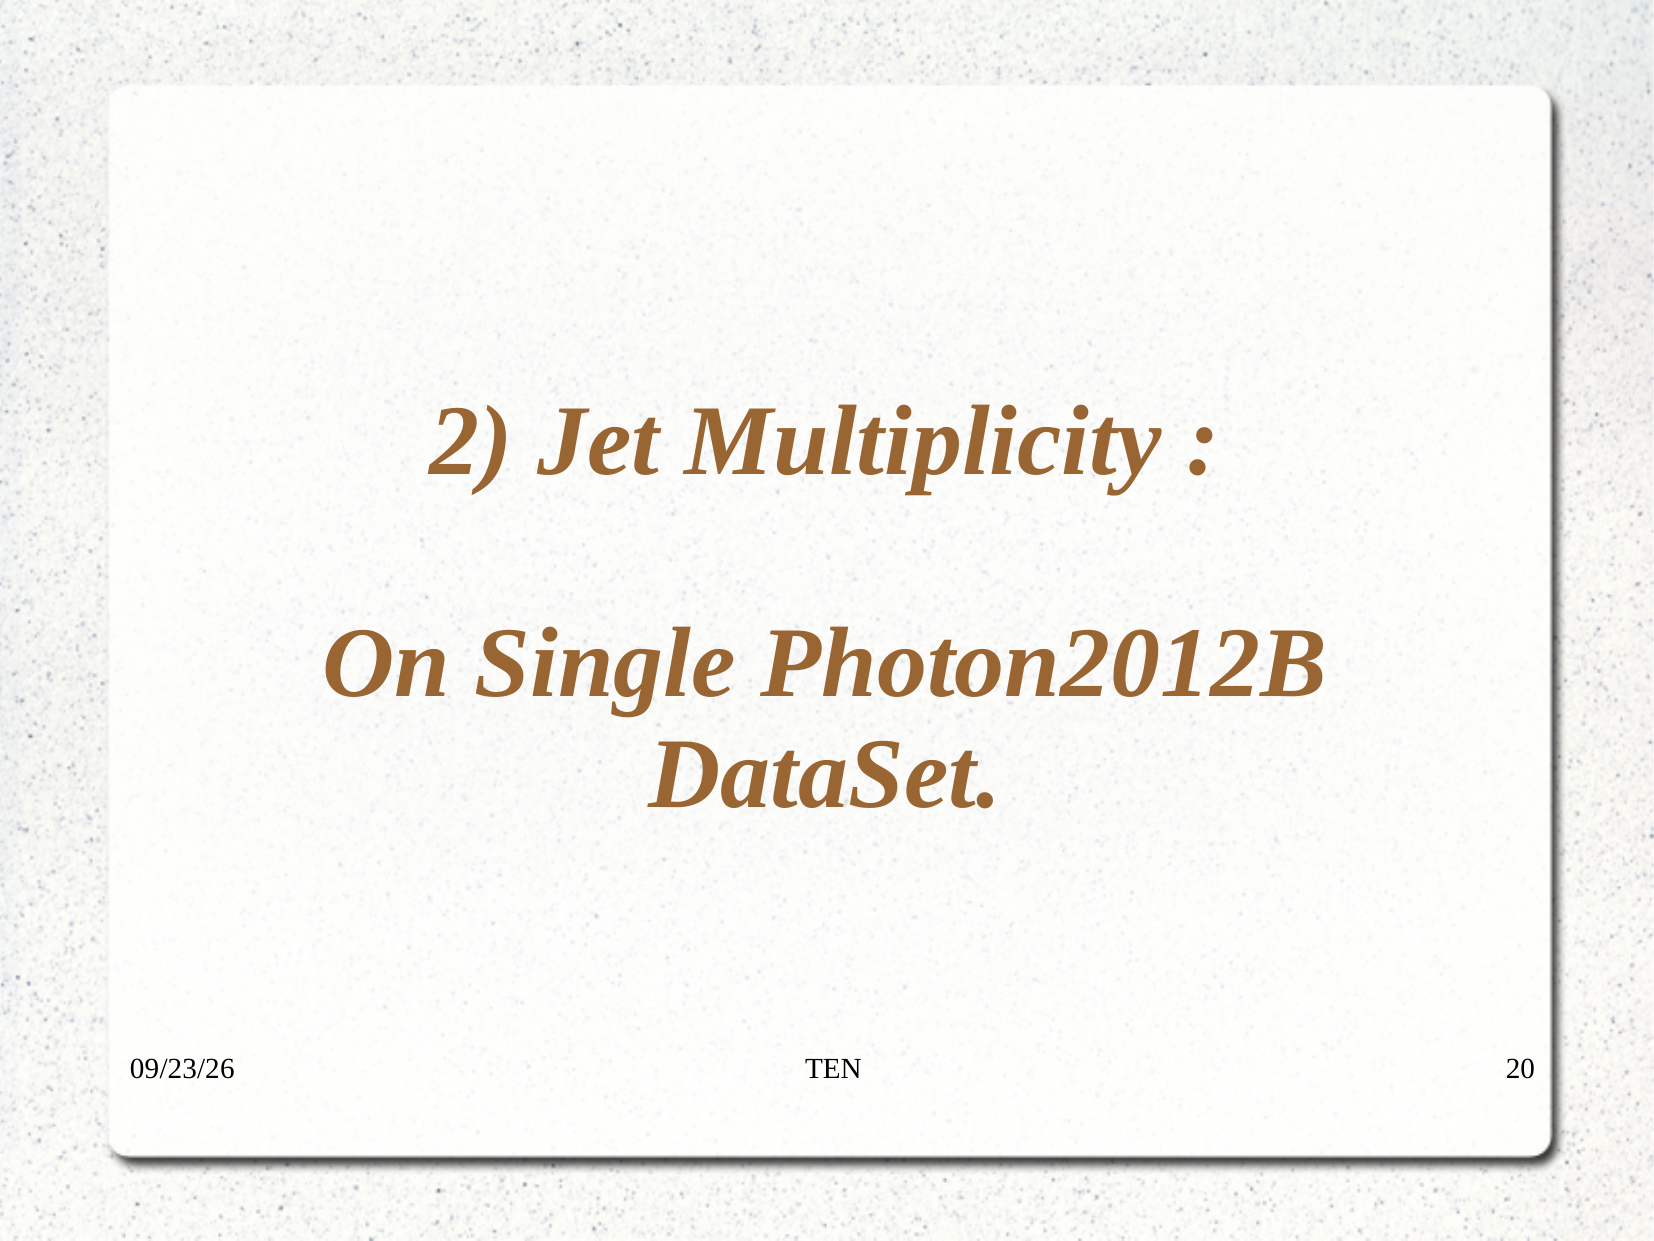

# 2) Jet Multiplicity : On Single Photon2012B DataSet.
TEN
20